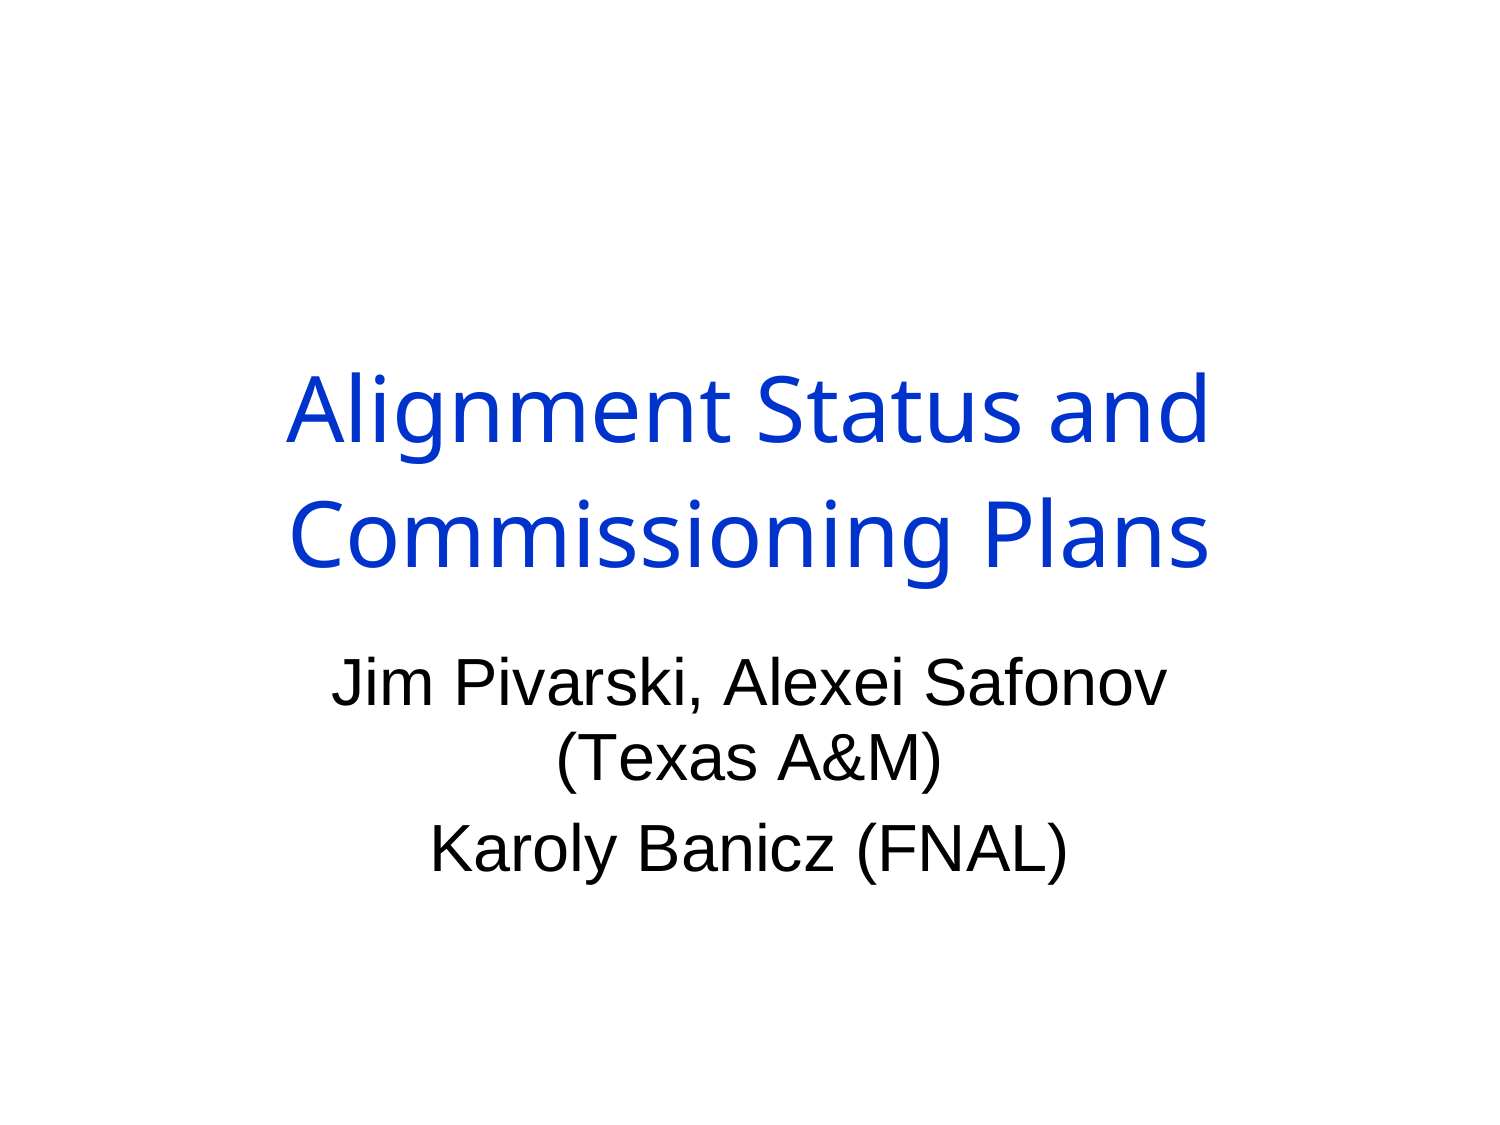

# Alignment Status and Commissioning Plans
Jim Pivarski, Alexei Safonov (Texas A&M)
Karoly Banicz (FNAL)